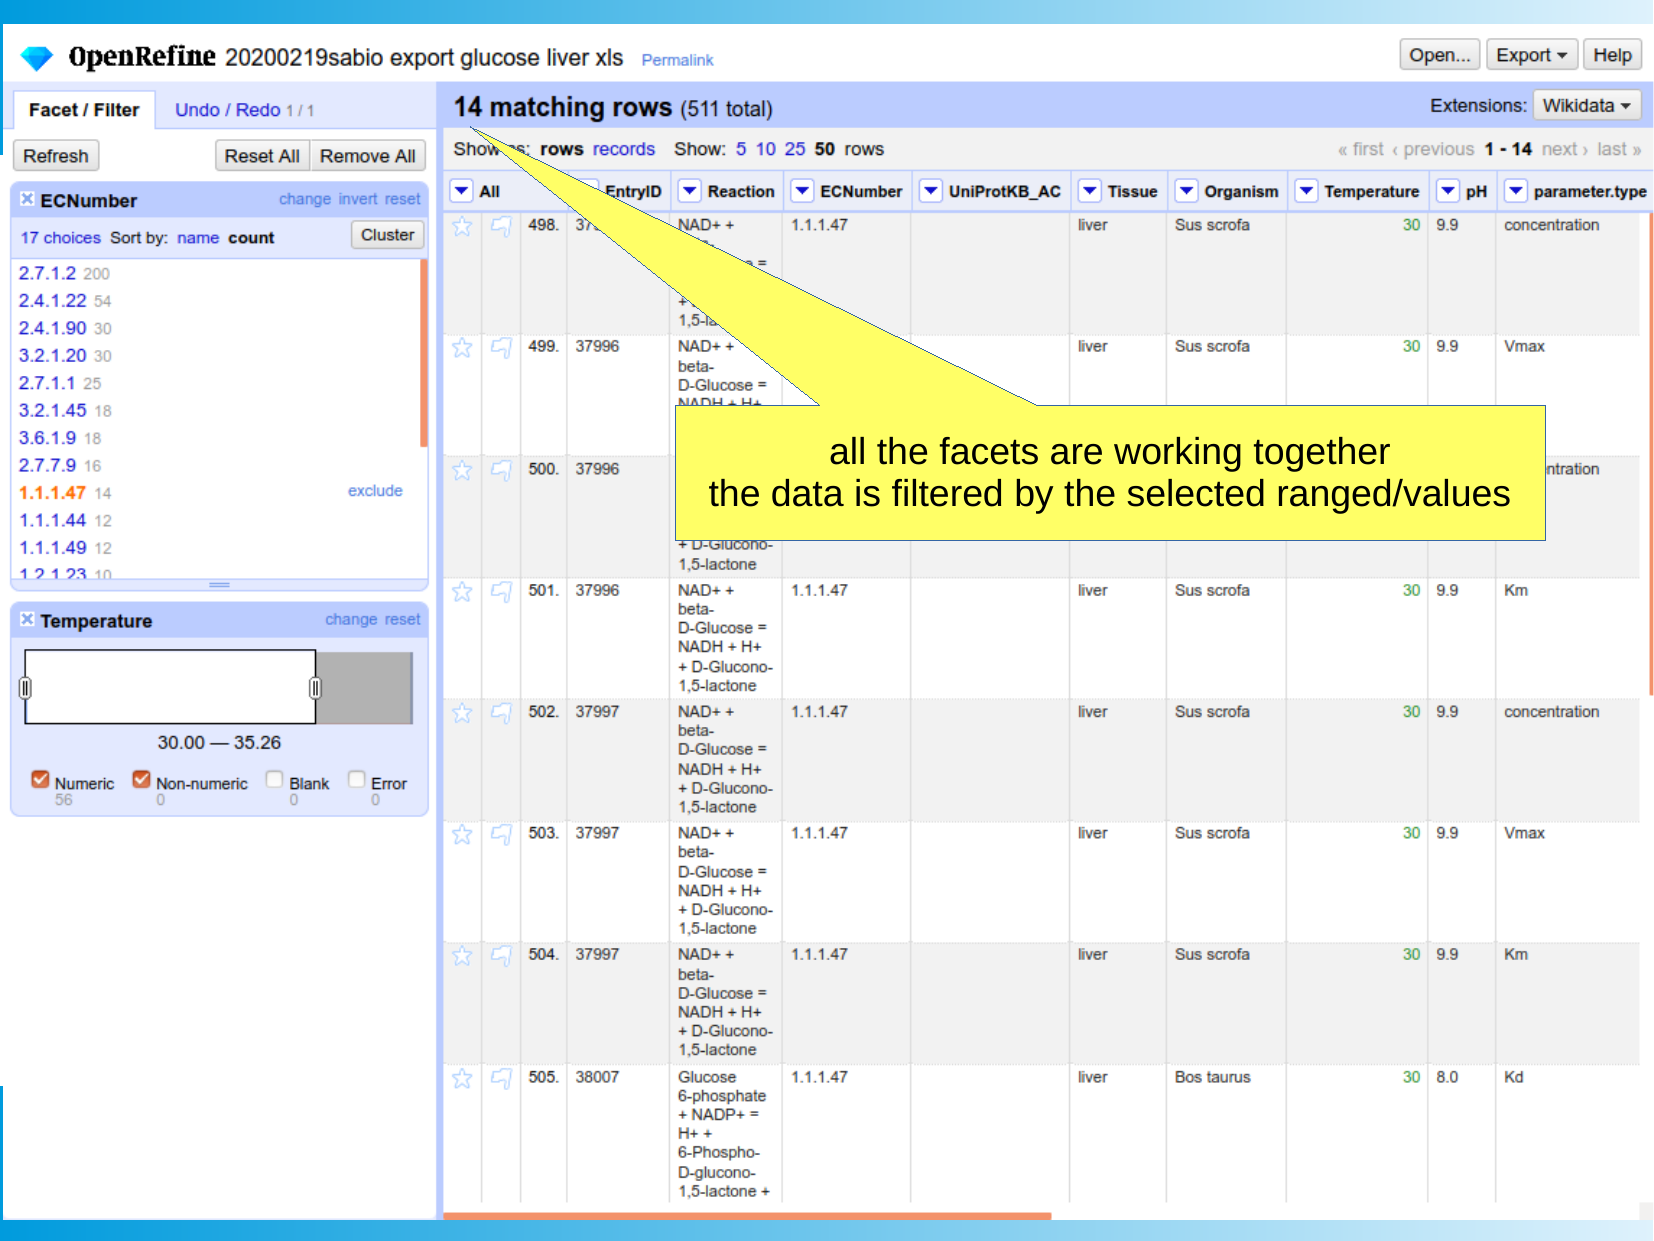

#
all the facets are working together
the data is filtered by the selected ranged/values